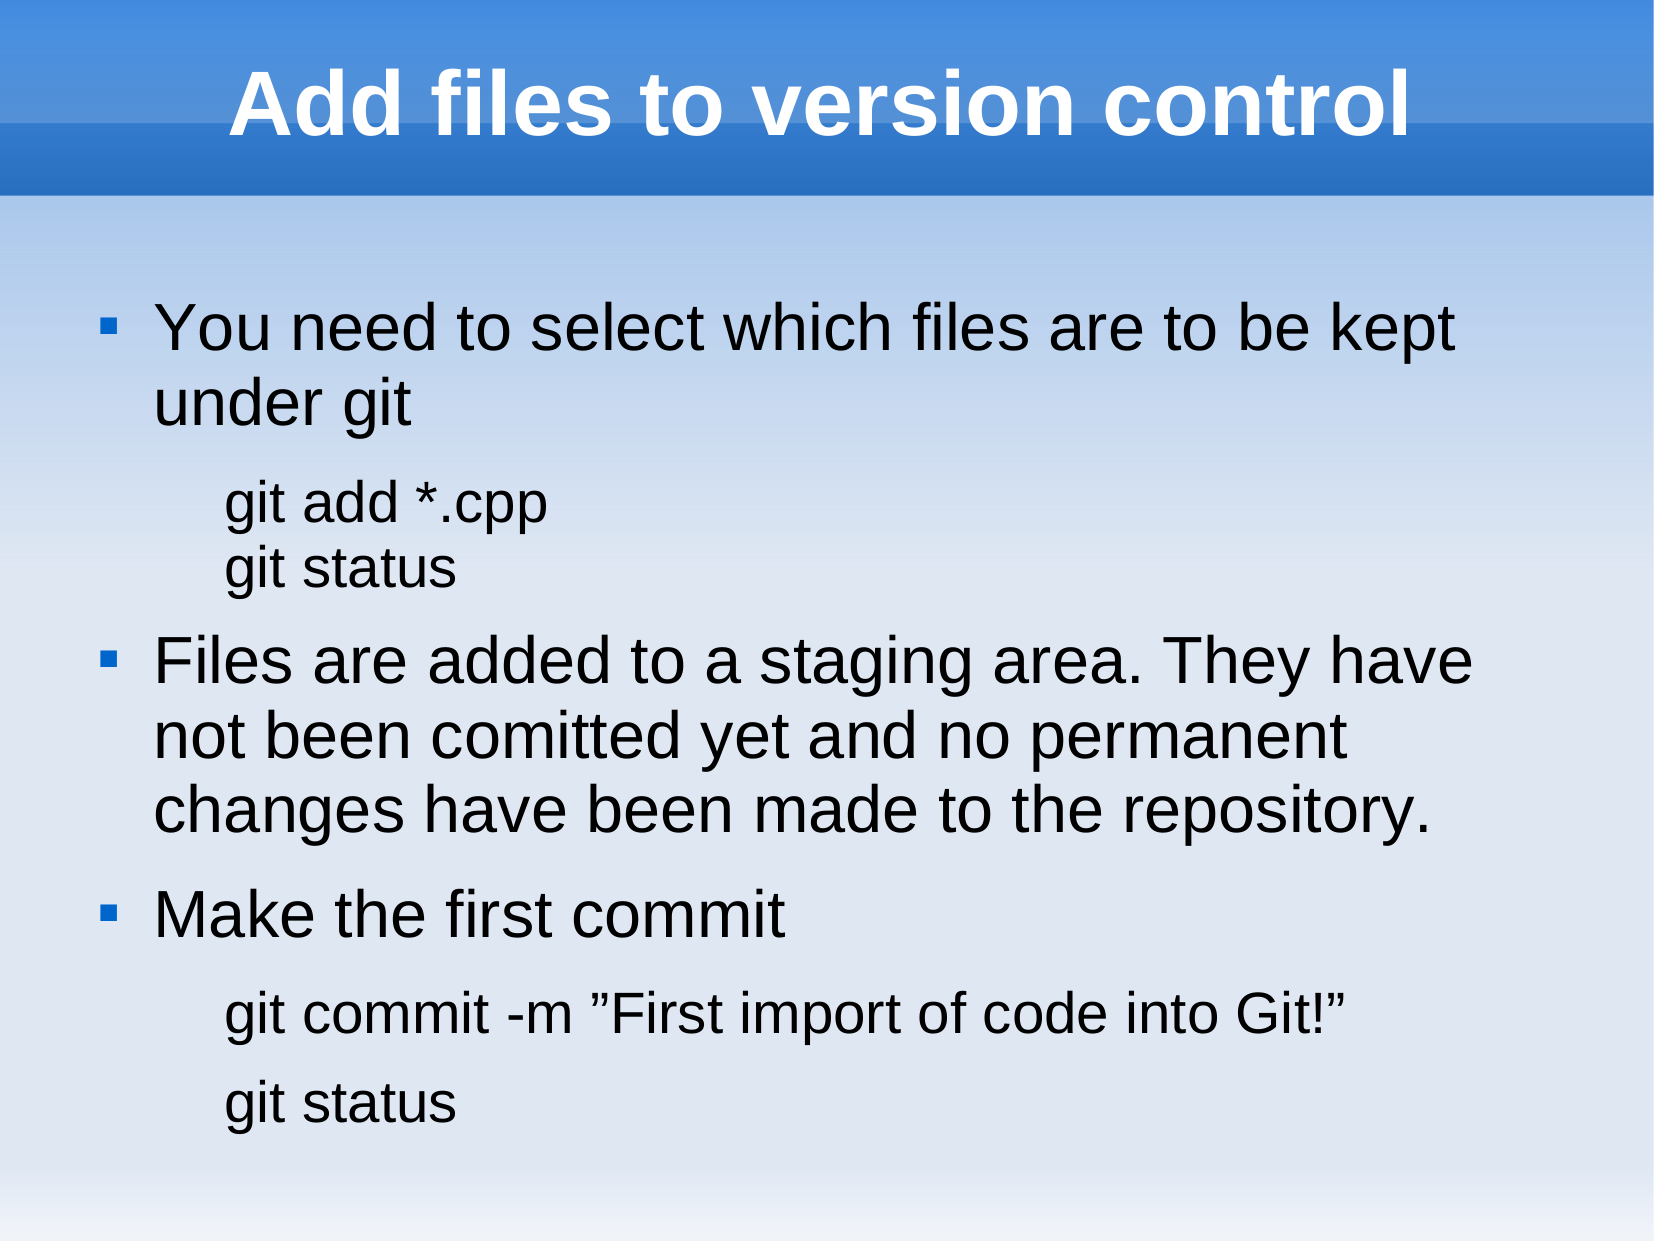

# Add files to version control
You need to select which files are to be kept under git
git add *.cpp
git status
Files are added to a staging area. They have not been comitted yet and no permanent changes have been made to the repository.
Make the first commit
git commit -m ”First import of code into Git!”
git status